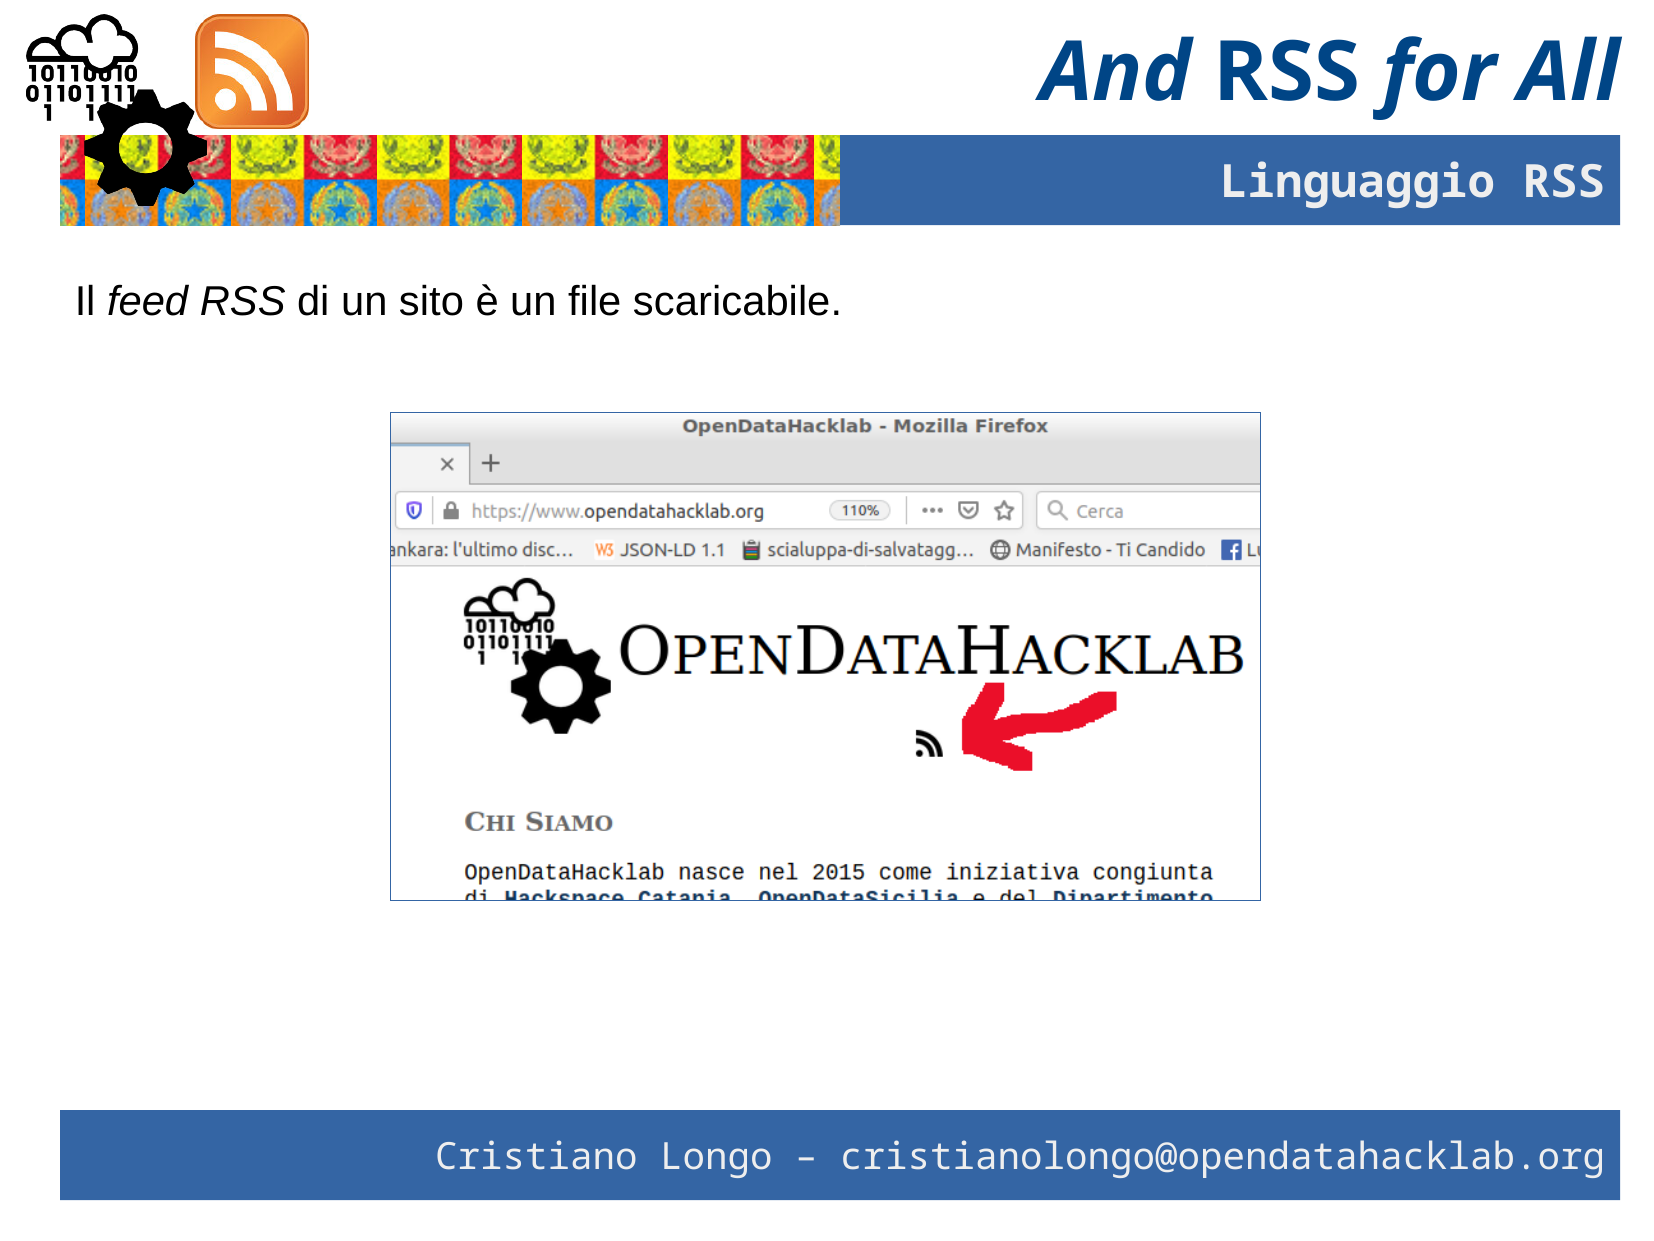

And RSS for All
Linguaggio RSS
Il feed RSS di un sito è un file scaricabile.
Cristiano Longo – cristianolongo@opendatahacklab.org